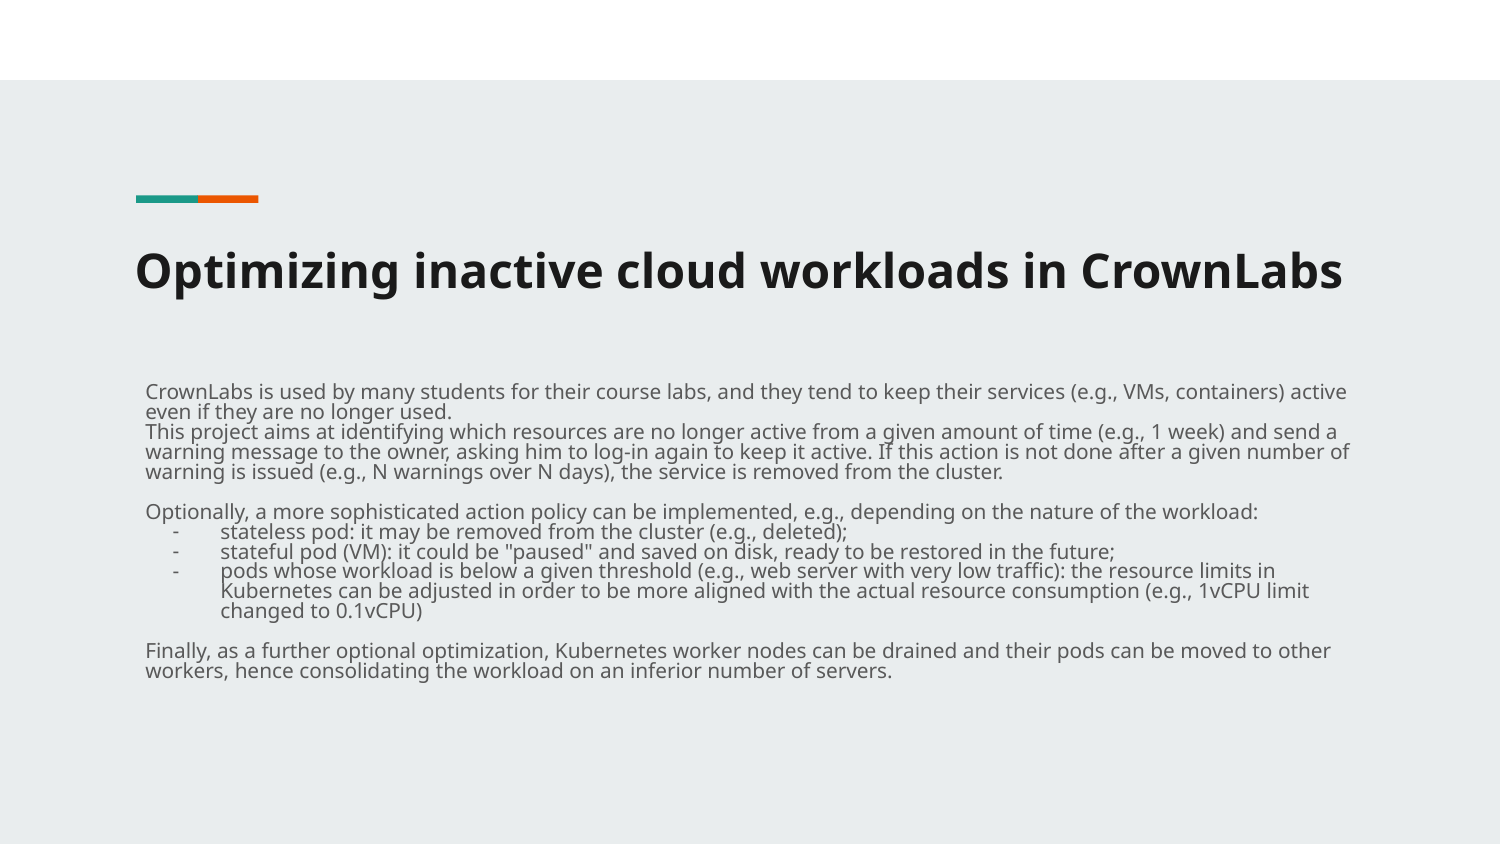

# Optimizing inactive cloud workloads in CrownLabs
CrownLabs is used by many students for their course labs, and they tend to keep their services (e.g., VMs, containers) active even if they are no longer used.
This project aims at identifying which resources are no longer active from a given amount of time (e.g., 1 week) and send a warning message to the owner, asking him to log-in again to keep it active. If this action is not done after a given number of warning is issued (e.g., N warnings over N days), the service is removed from the cluster.
Optionally, a more sophisticated action policy can be implemented, e.g., depending on the nature of the workload:
stateless pod: it may be removed from the cluster (e.g., deleted);
stateful pod (VM): it could be "paused" and saved on disk, ready to be restored in the future;
pods whose workload is below a given threshold (e.g., web server with very low traffic): the resource limits in Kubernetes can be adjusted in order to be more aligned with the actual resource consumption (e.g., 1vCPU limit changed to 0.1vCPU)
Finally, as a further optional optimization, Kubernetes worker nodes can be drained and their pods can be moved to other workers, hence consolidating the workload on an inferior number of servers.